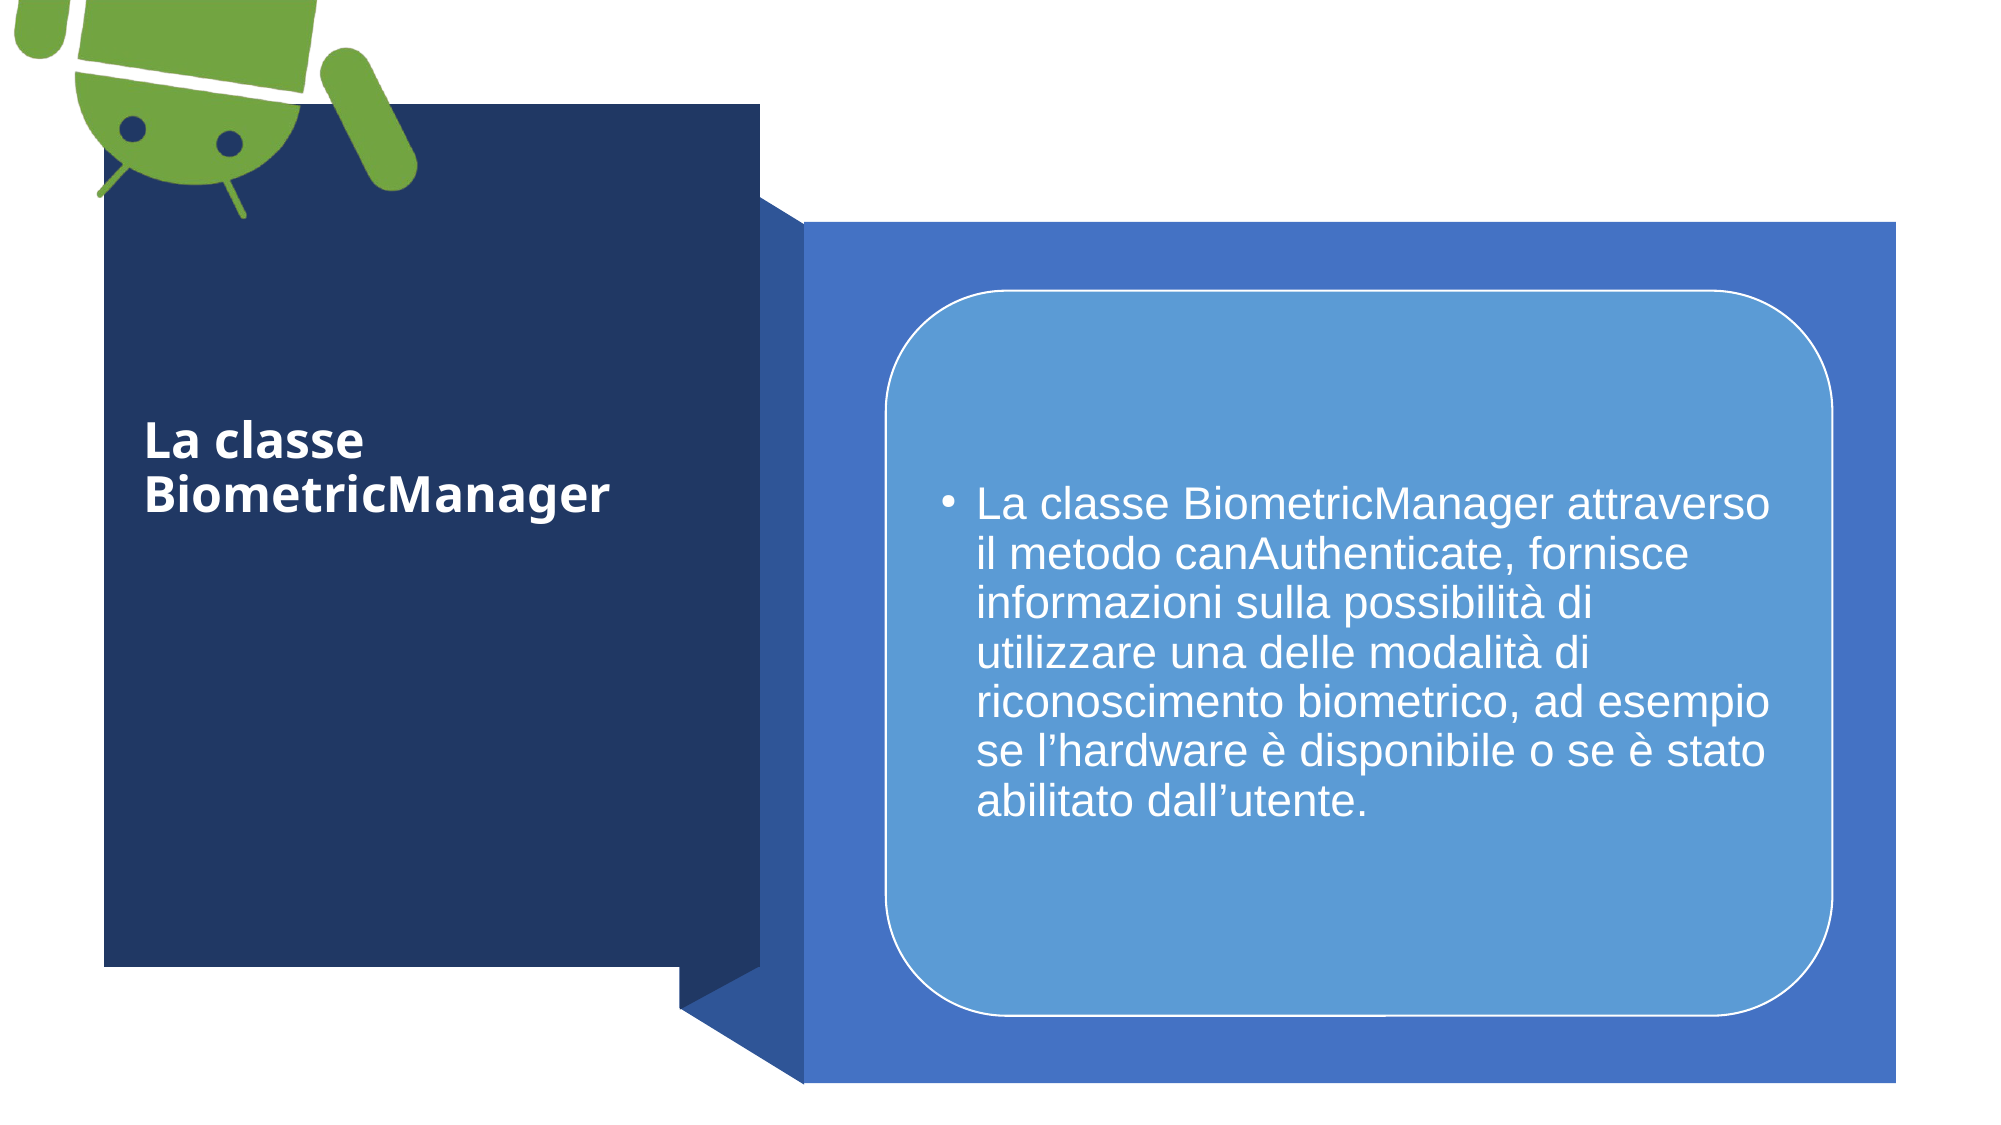

# La classe BiometricManager
La classe BiometricManager attraverso il metodo canAuthenticate, fornisce informazioni sulla possibilità di utilizzare una delle modalità di riconoscimento biometrico, ad esempio se l’hardware è disponibile o se è stato abilitato dall’utente.